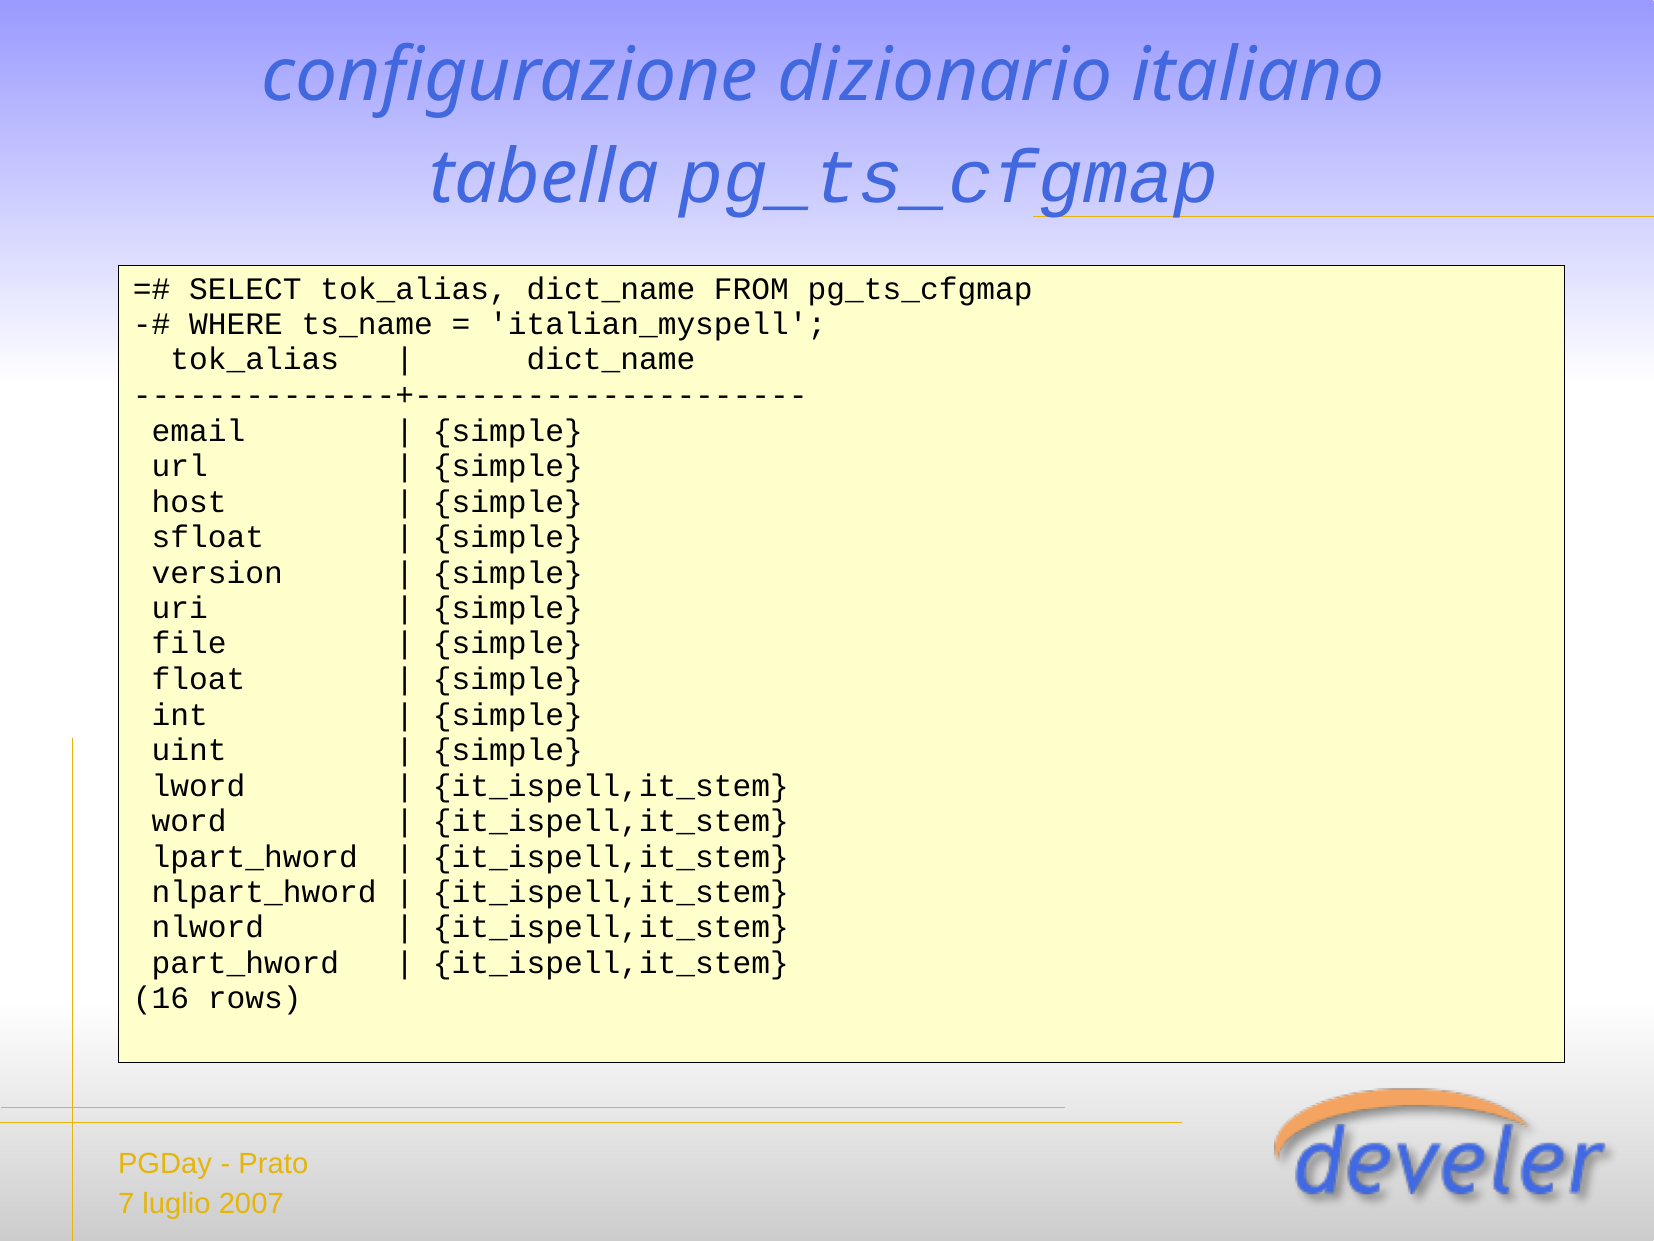

# configurazione dizionario italiano tabella pg_ts_cfgmap
=# SELECT tok_alias, dict_name FROM pg_ts_cfgmap
-# WHERE ts_name = 'italian_myspell';
 tok_alias | dict_name
--------------+---------------------
 email | {simple}
 url | {simple}
 host | {simple}
 sfloat | {simple}
 version | {simple}
 uri | {simple}
 file | {simple}
 float | {simple}
 int | {simple}
 uint | {simple}
 lword | {it_ispell,it_stem}
 word | {it_ispell,it_stem}
 lpart_hword | {it_ispell,it_stem}
 nlpart_hword | {it_ispell,it_stem}
 nlword | {it_ispell,it_stem}
 part_hword | {it_ispell,it_stem}
(16 rows)
PGDay - Prato
7 luglio 2007